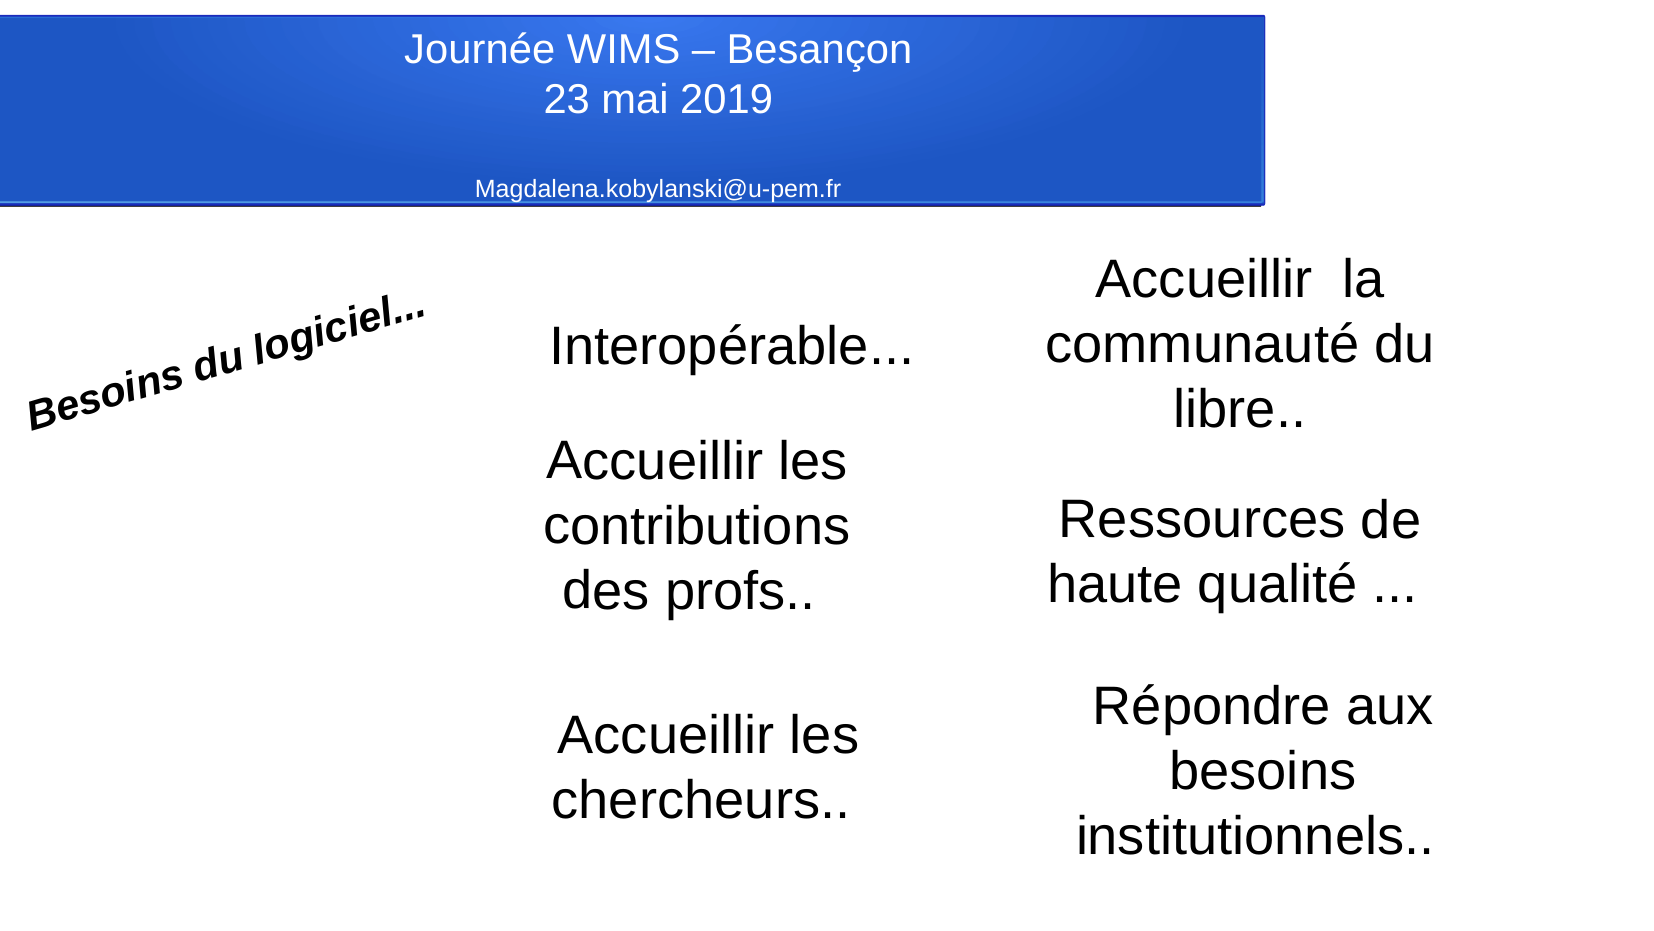

Journée WIMS – Besançon
23 mai 2019
Magdalena.kobylanski@u-pem.fr
Accueillir la communauté du libre..
 Interopérable...
Besoins du logiciel...
Accueillir les contributions des profs..
Ressources de haute qualité ...
Répondre aux besoins institutionnels..
Accueillir les chercheurs..